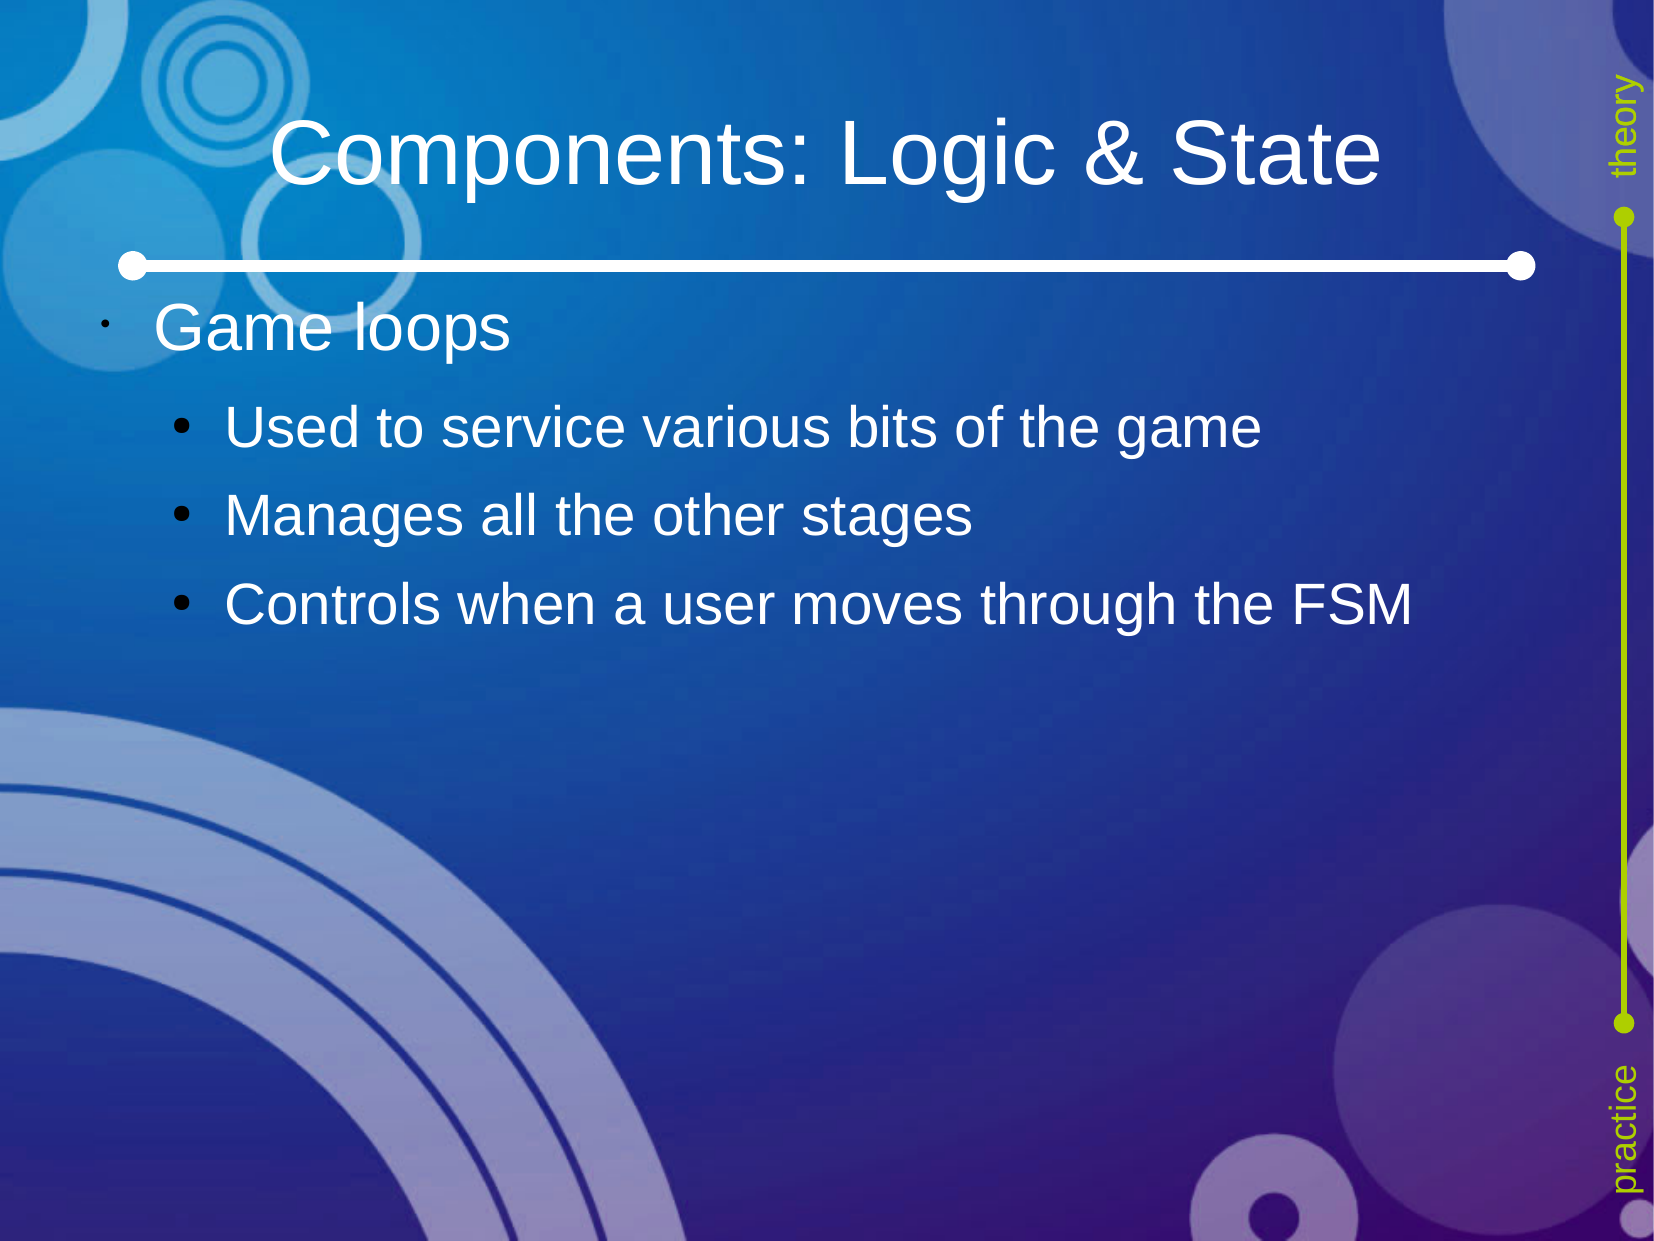

# Components: Logic & State
Game loops
Used to service various bits of the game
Manages all the other stages
Controls when a user moves through the FSM